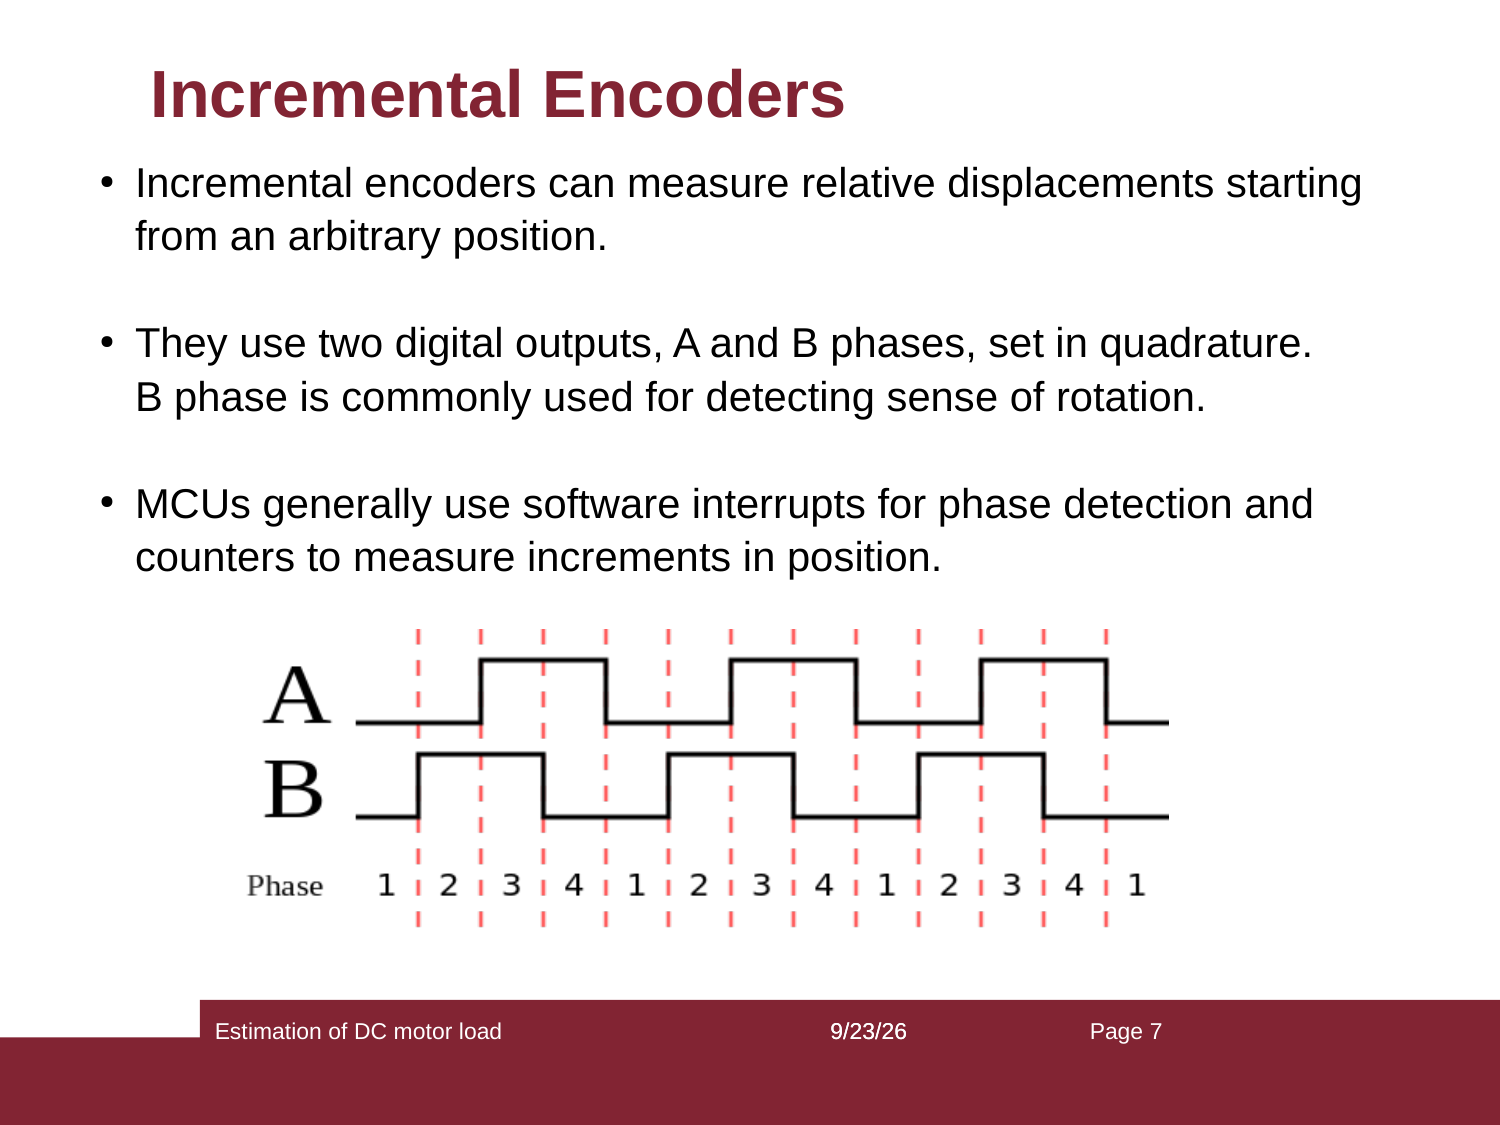

# Incremental Encoders
Incremental encoders can measure relative displacements starting from an arbitrary position.
They use two digital outputs, A and B phases, set in quadrature.
B phase is commonly used for detecting sense of rotation.
MCUs generally use software interrupts for phase detection and counters to measure increments in position.
Estimation of DC motor load
Page 7